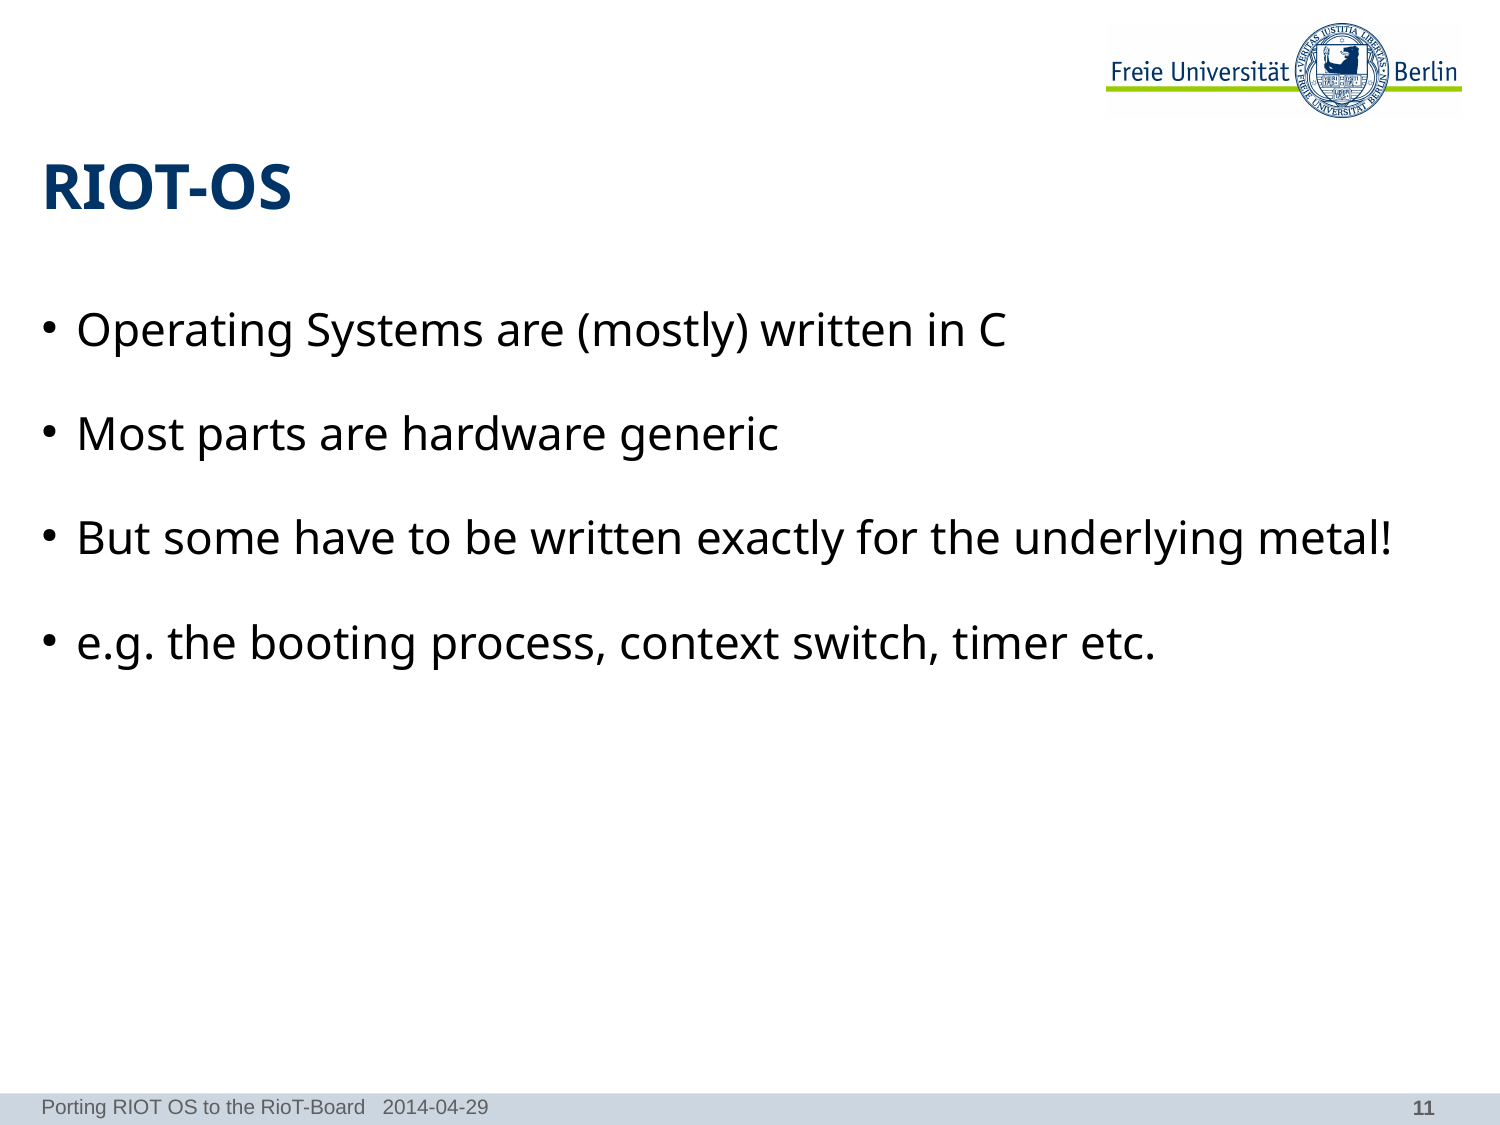

# RIOT-OS
Operating Systems are (mostly) written in C
Most parts are hardware generic
But some have to be written exactly for the underlying metal!
e.g. the booting process, context switch, timer etc.